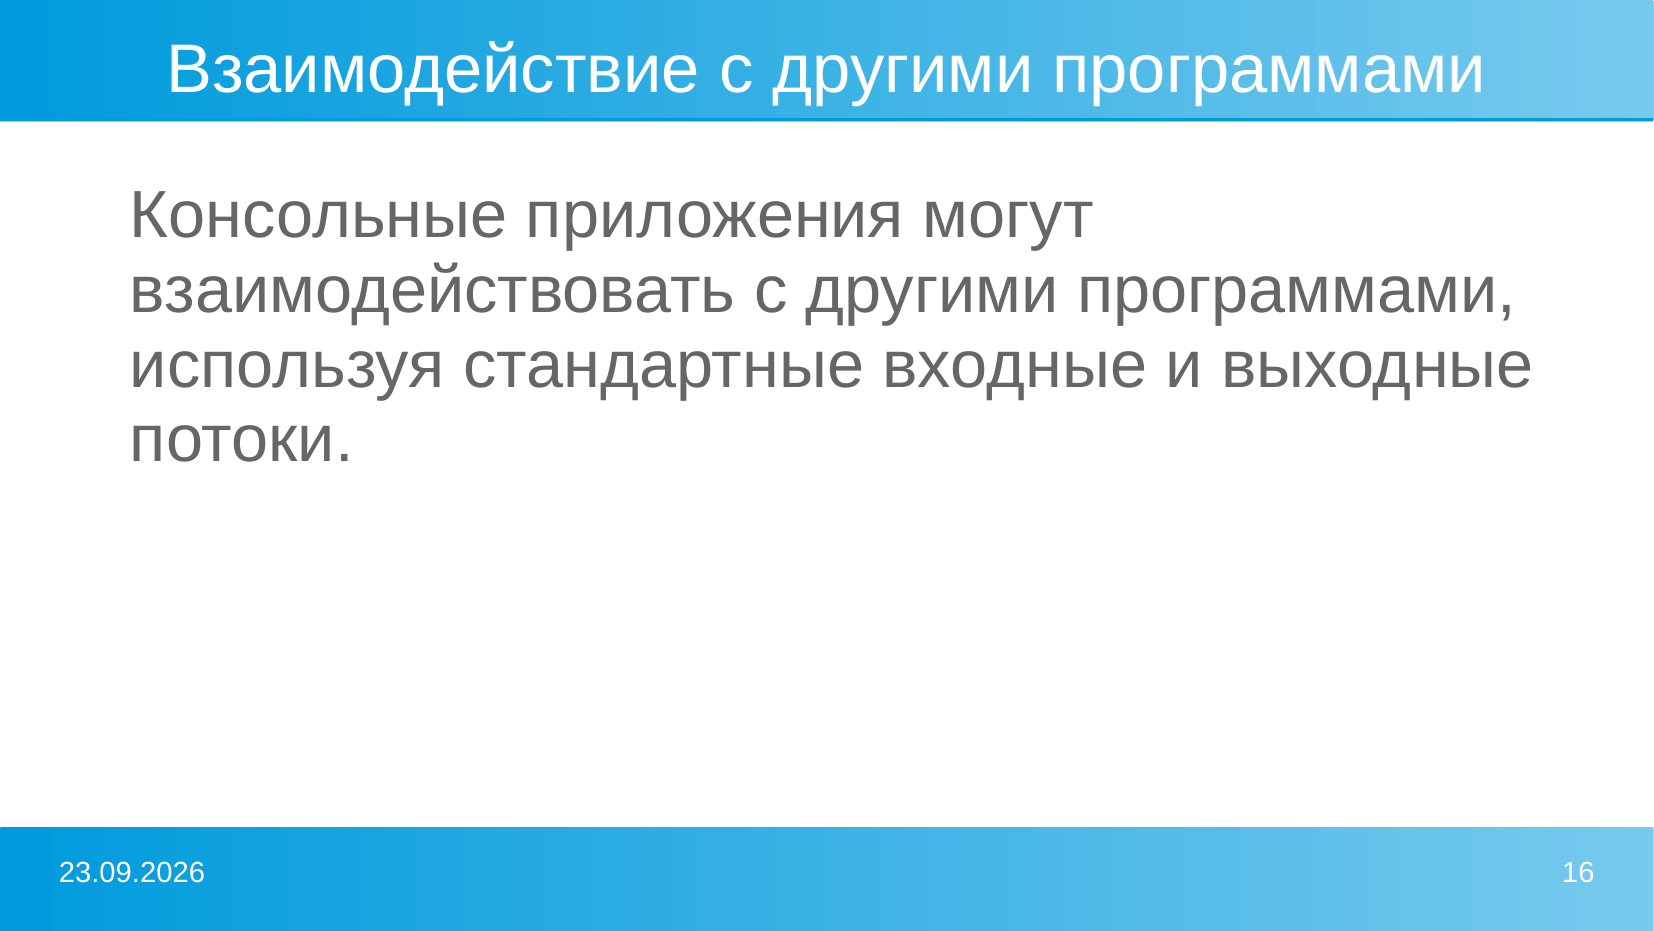

# Взаимодействие с другими программами
Консольные приложения могут взаимодействовать с другими программами, используя стандартные входные и выходные потоки.
16